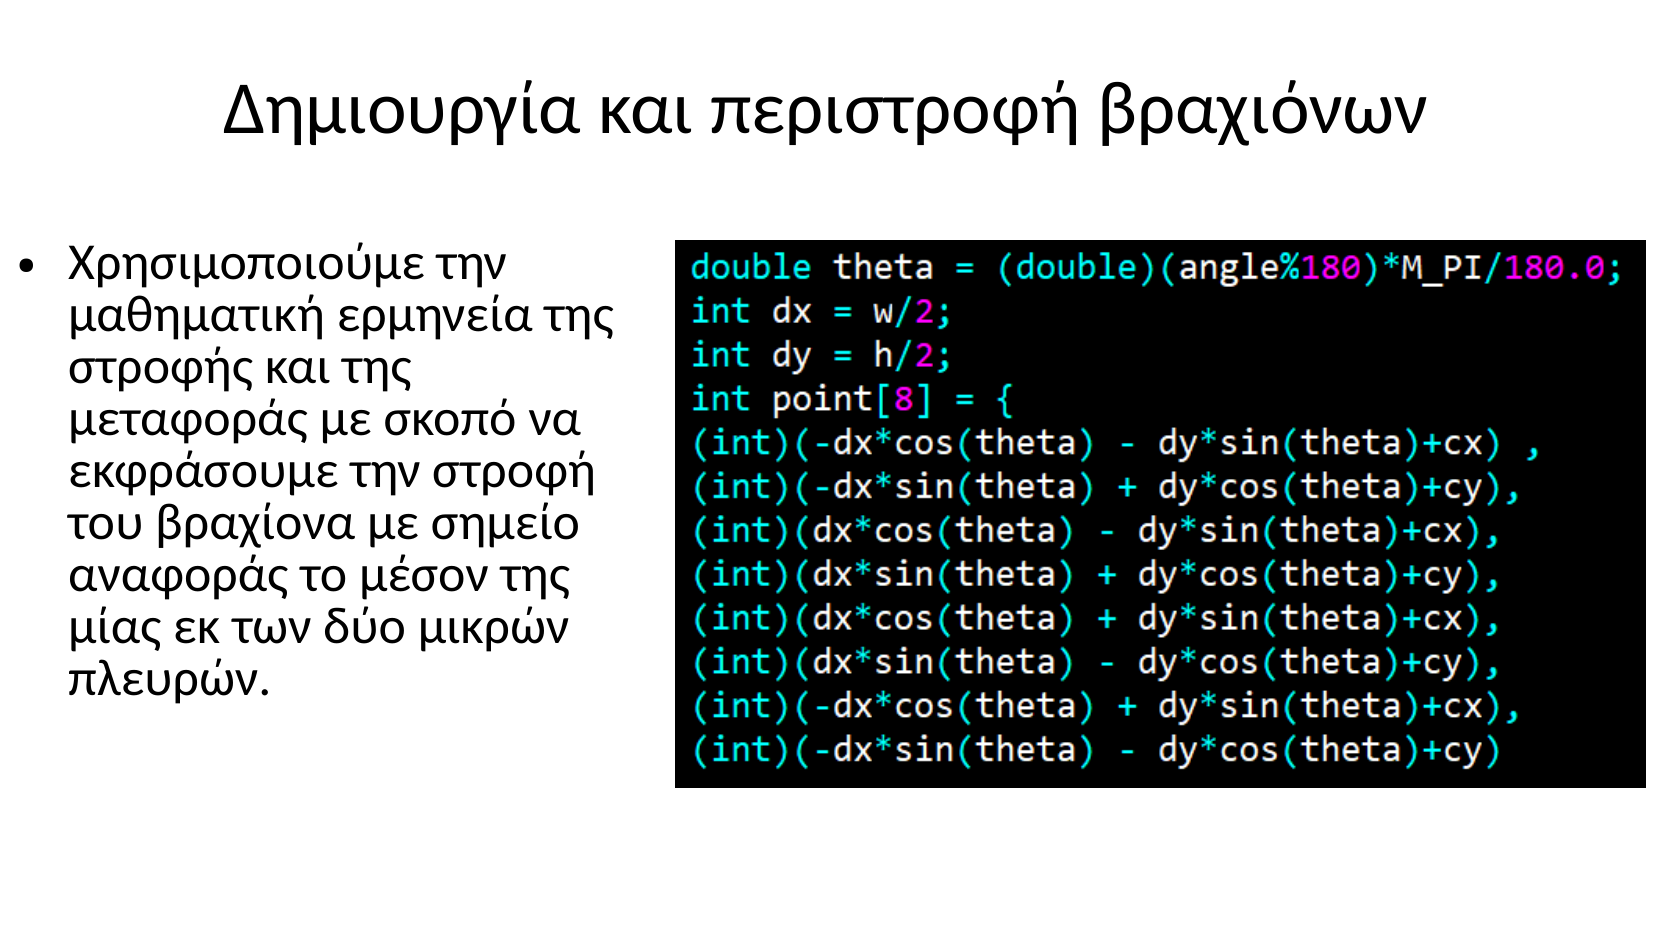

Δημιουργία και περιστροφή βραχιόνων
# Χρησιμοποιούμε την μαθηματική ερμηνεία της στροφής και της μεταφοράς με σκοπό να εκφράσουμε την στροφή του βραχίονα με σημείο αναφοράς το μέσον της μίας εκ των δύο μικρών πλευρών.